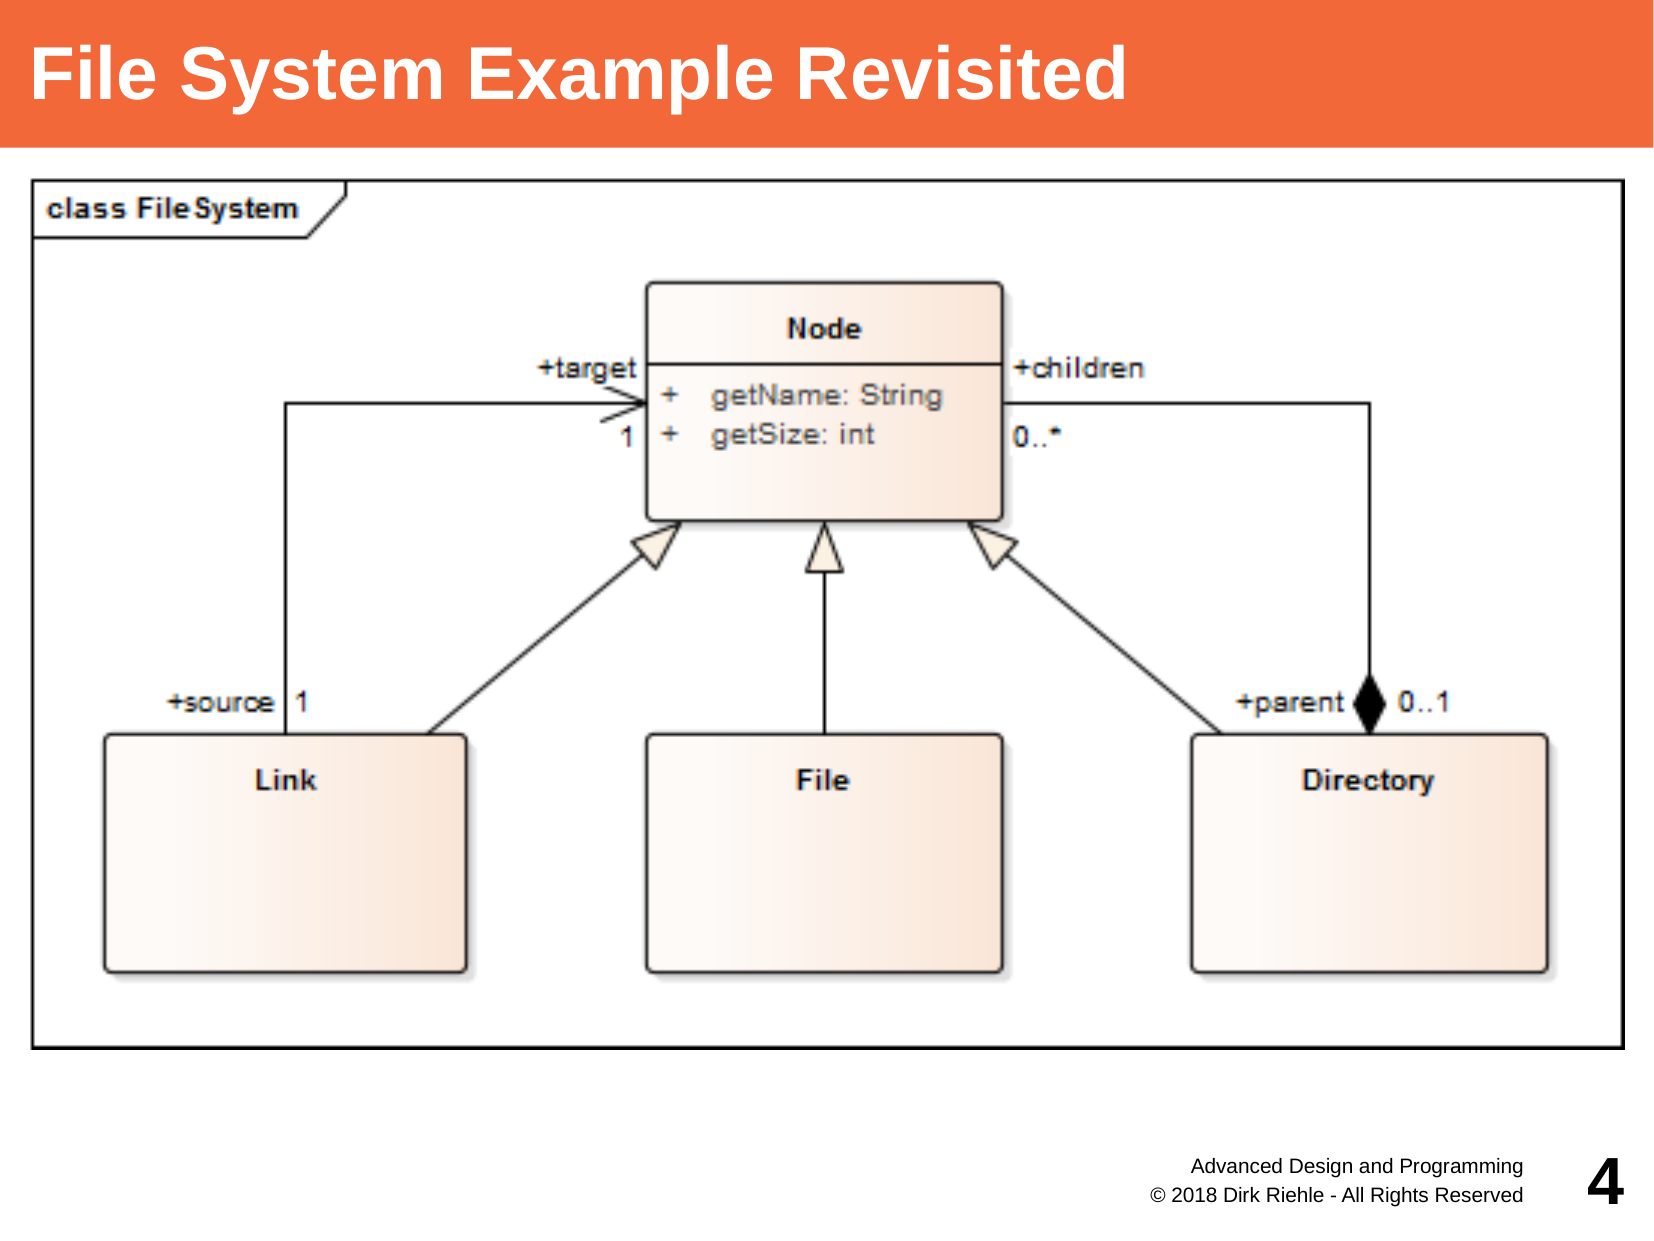

# File System Example Revisited
Advanced Design and Programming
4
© 2018 Dirk Riehle - All Rights Reserved